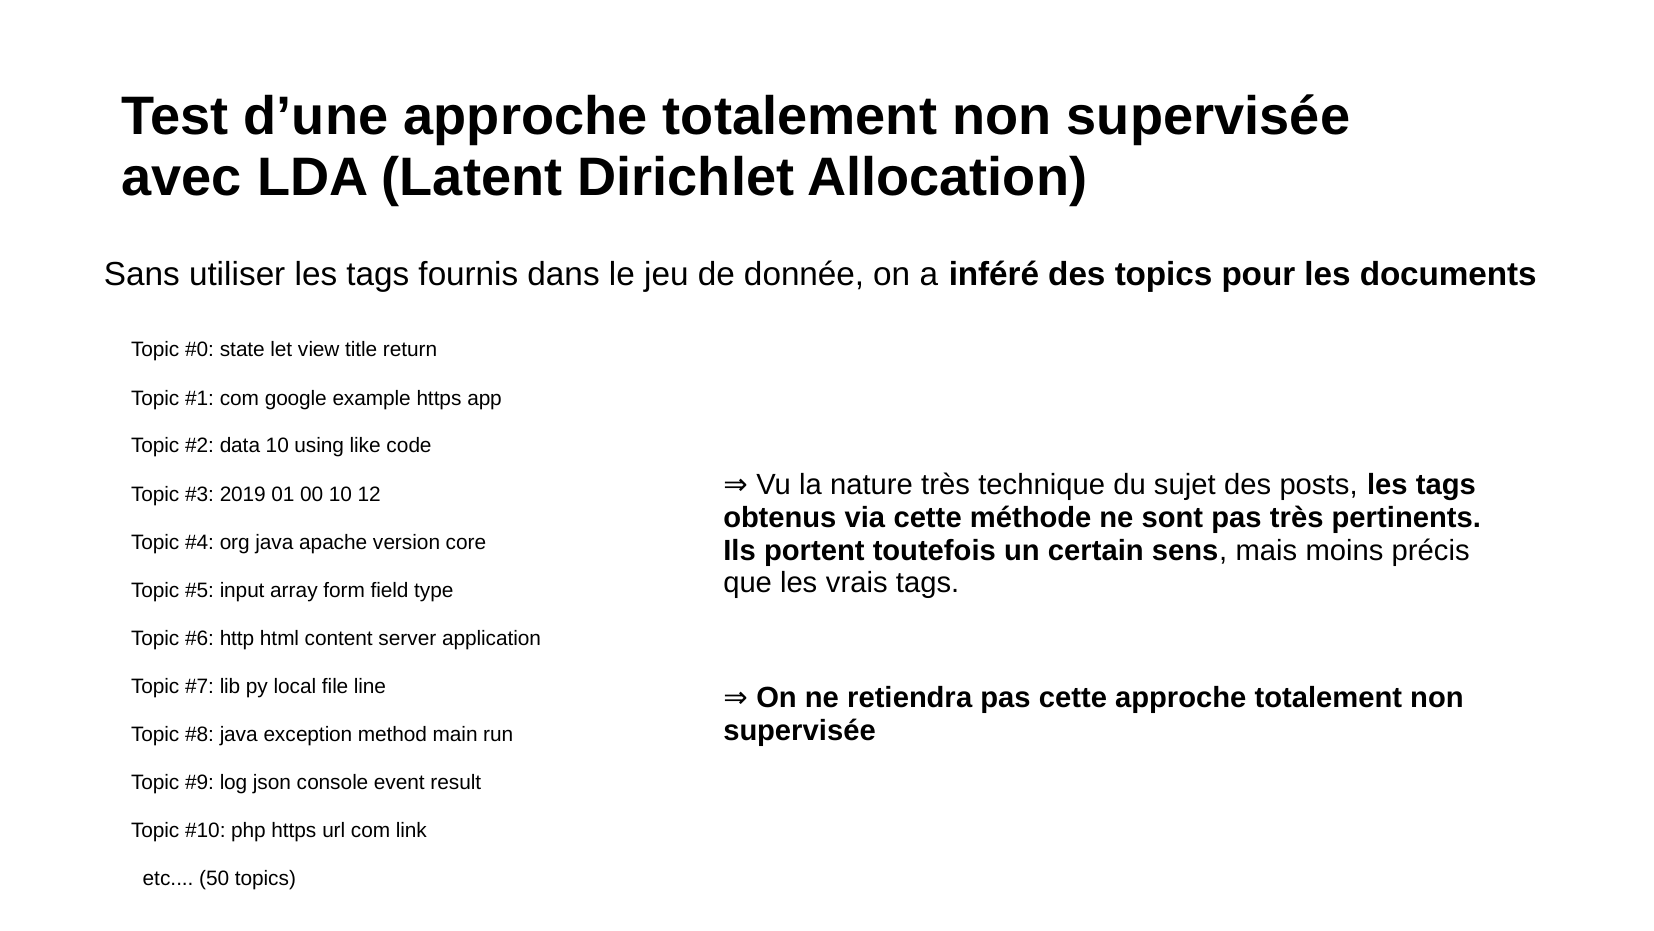

Test d’une approche totalement non supervisée
avec LDA (Latent Dirichlet Allocation)
Sans utiliser les tags fournis dans le jeu de donnée, on a inféré des topics pour les documents
Topic #0: state let view title return
Topic #1: com google example https app
Topic #2: data 10 using like code
Topic #3: 2019 01 00 10 12
Topic #4: org java apache version core
Topic #5: input array form field type
Topic #6: http html content server application
Topic #7: lib py local file line
Topic #8: java exception method main run
Topic #9: log json console event result
Topic #10: php https url com link
 etc.... (50 topics)
⇒ Vu la nature très technique du sujet des posts, les tags obtenus via cette méthode ne sont pas très pertinents. Ils portent toutefois un certain sens, mais moins précis que les vrais tags.
⇒ On ne retiendra pas cette approche totalement non supervisée